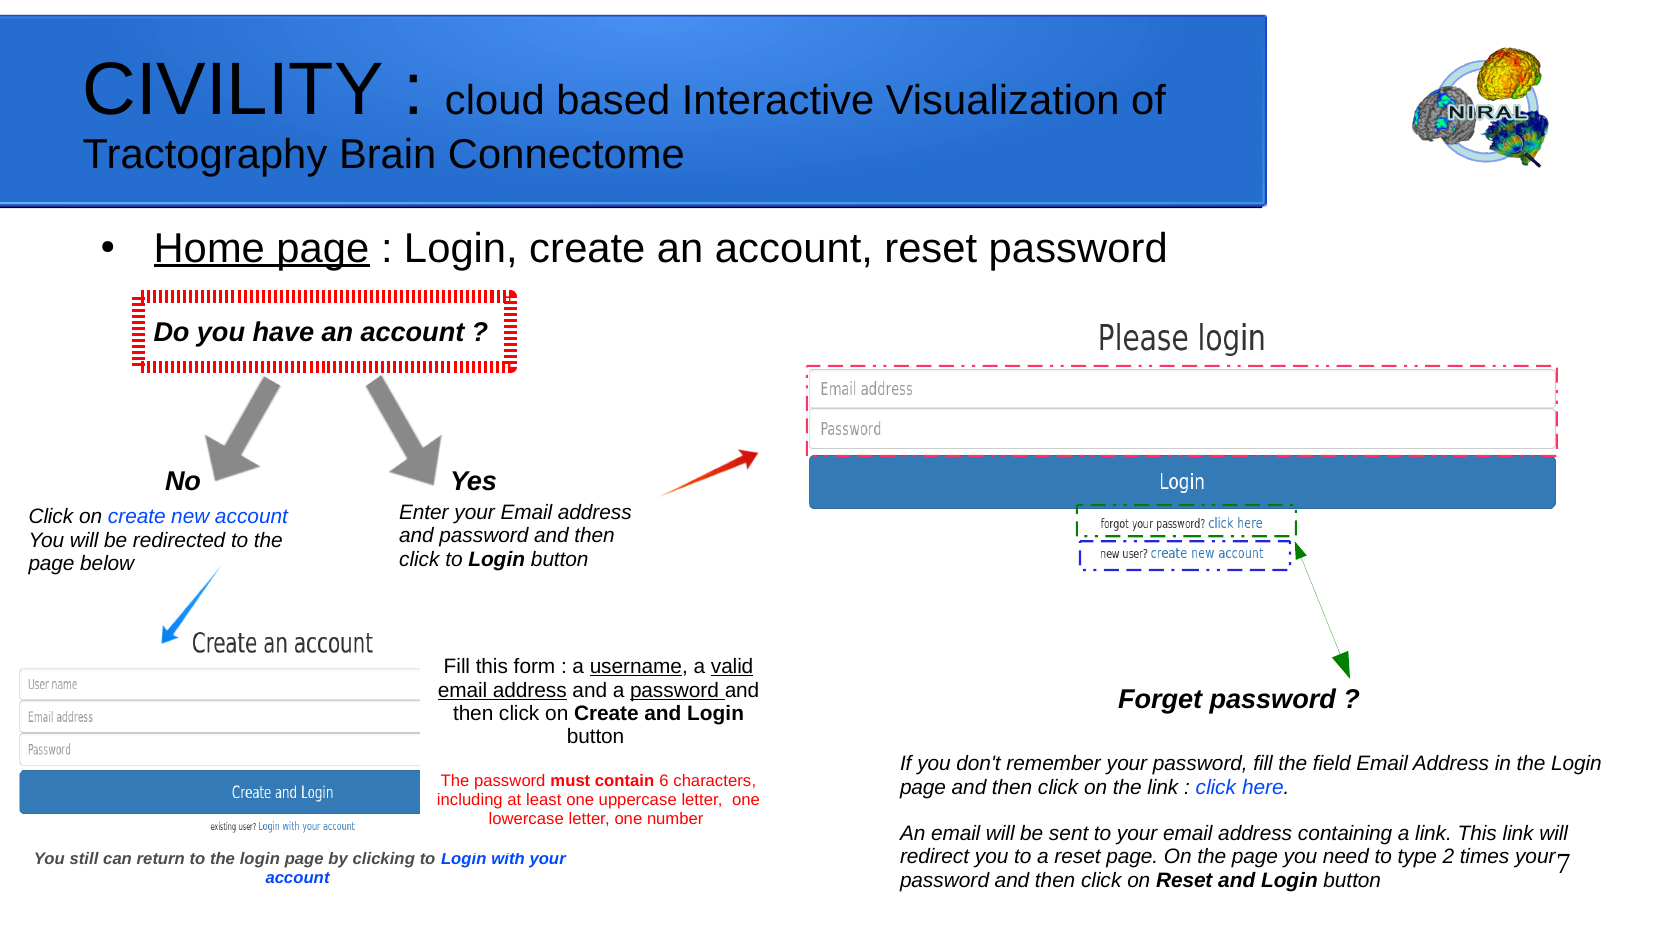

CIVILITY : cloud based Interactive Visualization of Tractography Brain Connectome
# Home page : Login, create an account, reset password
Do you have an account ?
Enter your Email address and password and then click to Login button
Click on create new account
You will be redirected to the page below
No
Yes
Fill this form : a username, a valid email address and a password and then click on Create and Login button
The password must contain 6 characters, including at least one uppercase letter, one lowercase letter, one number
Forget password ?
If you don't remember your password, fill the field Email Address in the Login page and then click on the link : click here.
An email will be sent to your email address containing a link. This link will redirect you to a reset page. On the page you need to type 2 times your password and then click on Reset and Login button
7
You still can return to the login page by clicking to Login with your account